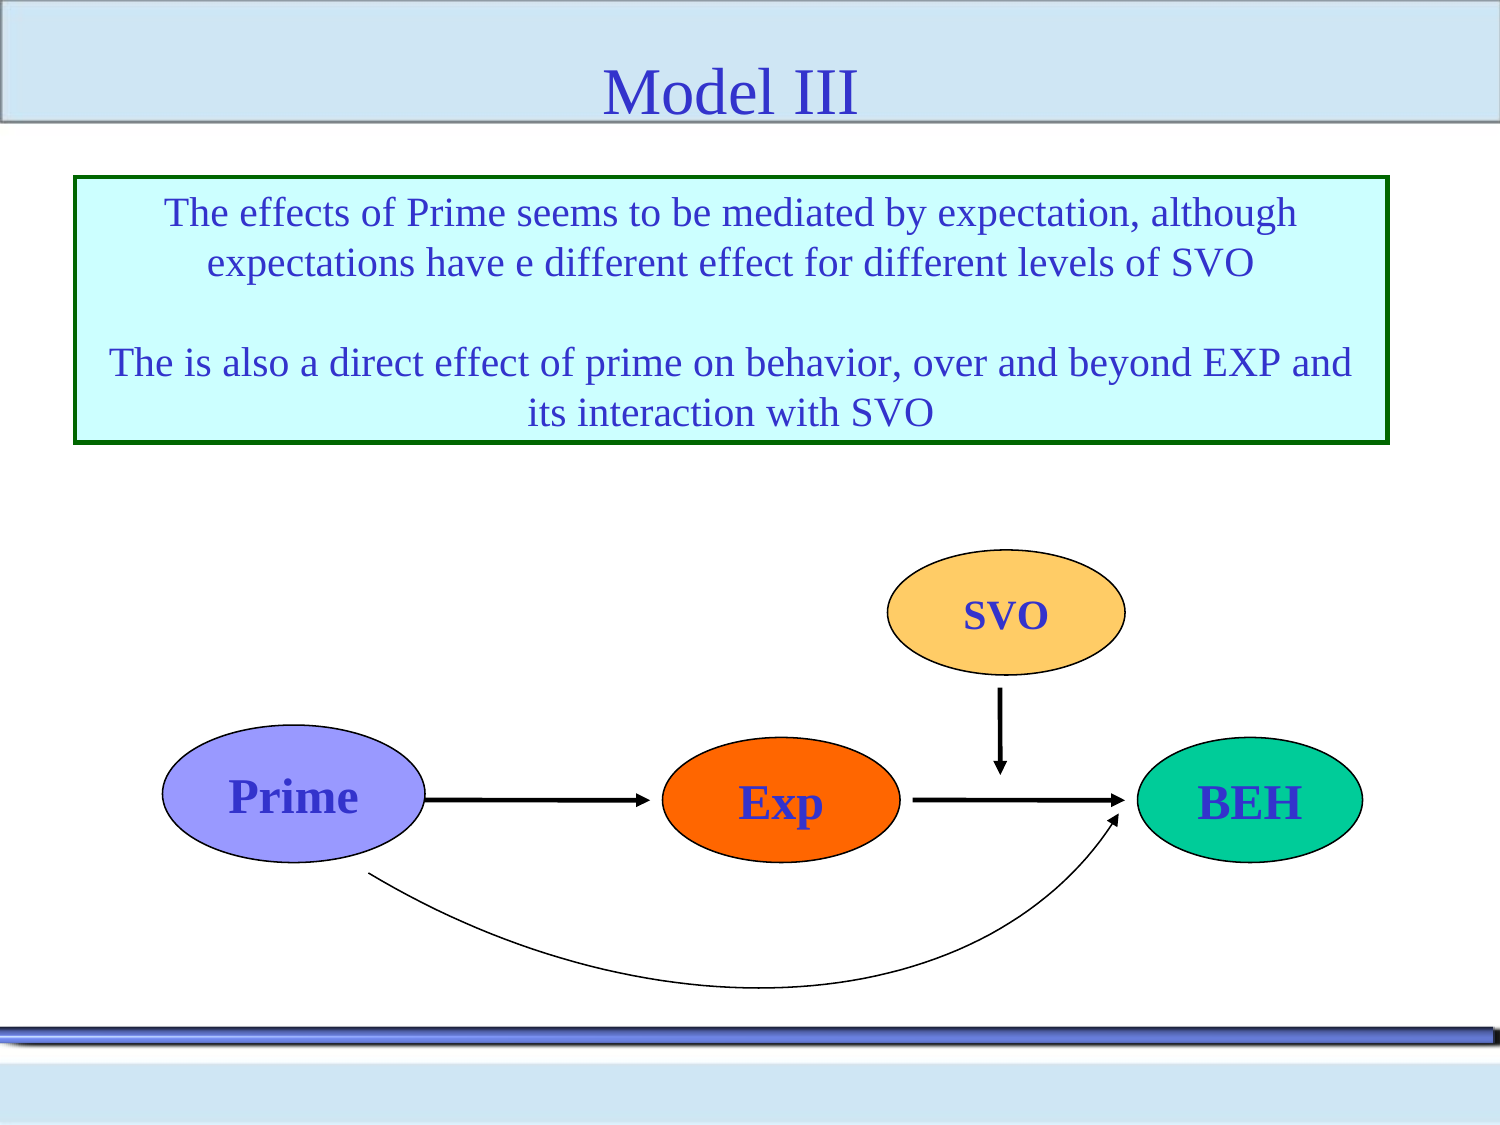

# Model III
The effects of Prime seems to be mediated by expectation, although expectations have e different effect for different levels of SVO
The is also a direct effect of prime on behavior, over and beyond EXP and its interaction with SVO
SVO
Prime
Exp
BEH